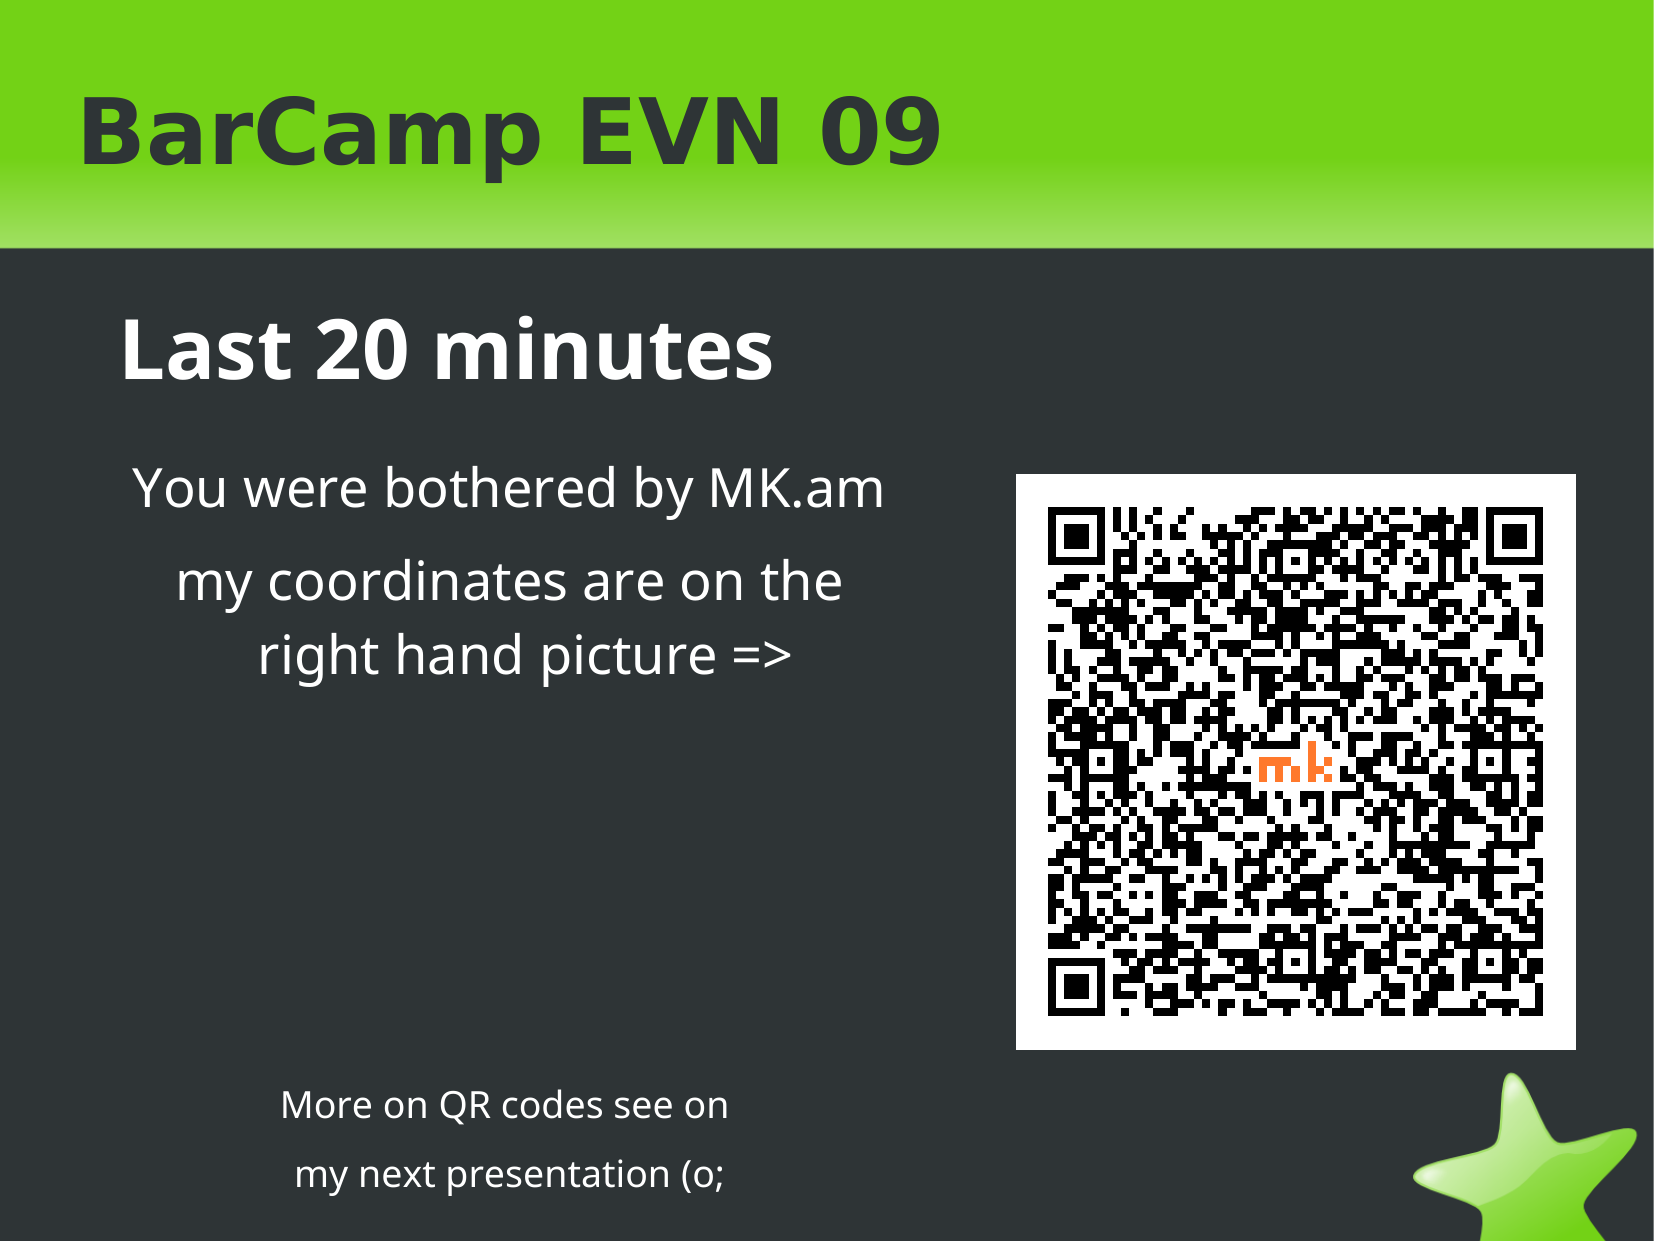

# BarCamp EVN 09
 Last 20 minutes
You were bothered by MK.am
my coordinates are on the right hand picture =>
More on QR codes see on
my next presentation (o;